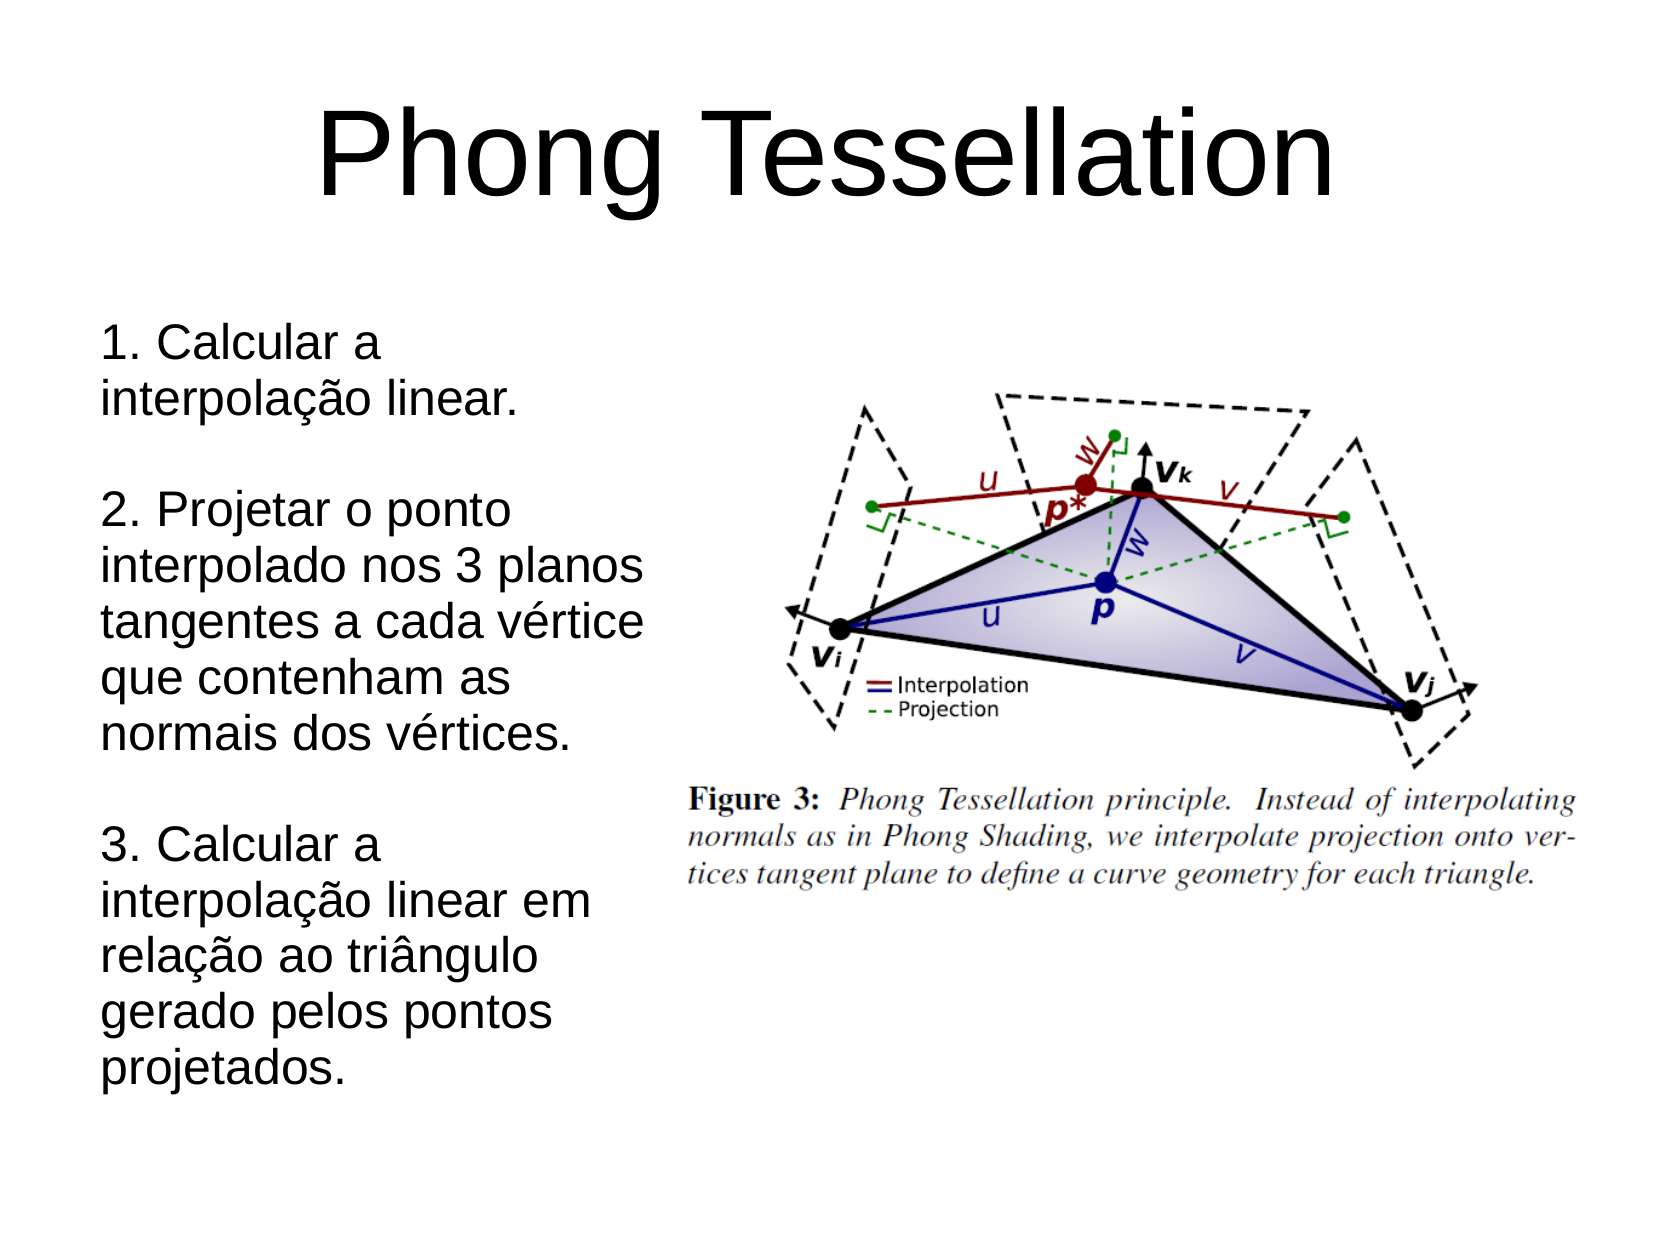

# Phong Tessellation
1. Calcular a interpolação linear.
2. Projetar o ponto interpolado nos 3 planos tangentes a cada vértice que contenham as normais dos vértices.
3. Calcular a interpolação linear em relação ao triângulo gerado pelos pontos projetados.